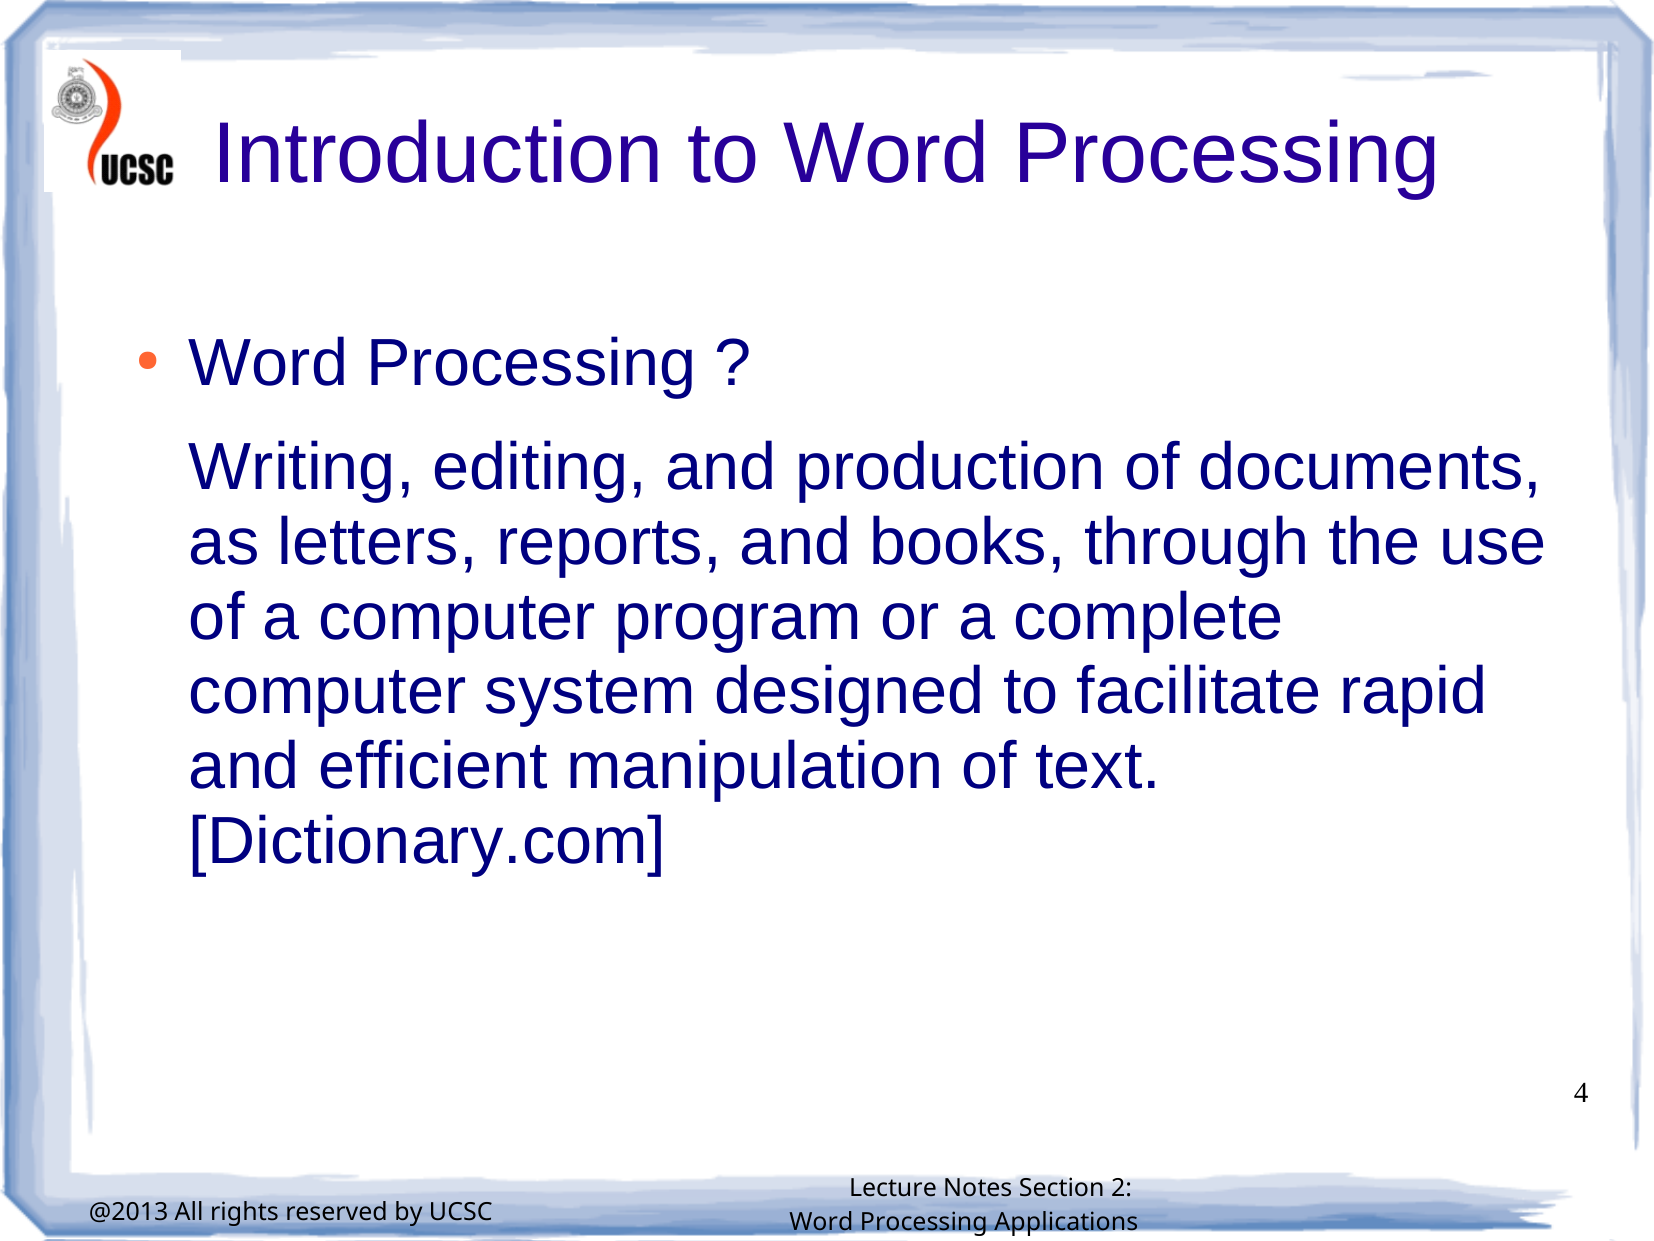

# Introduction to Word Processing
Word Processing ?
Writing, editing, and production of documents, as letters, reports, and books, through the use of a computer program or a complete computer system designed to facilitate rapid and efficient manipulation of text. [Dictionary.com]
4